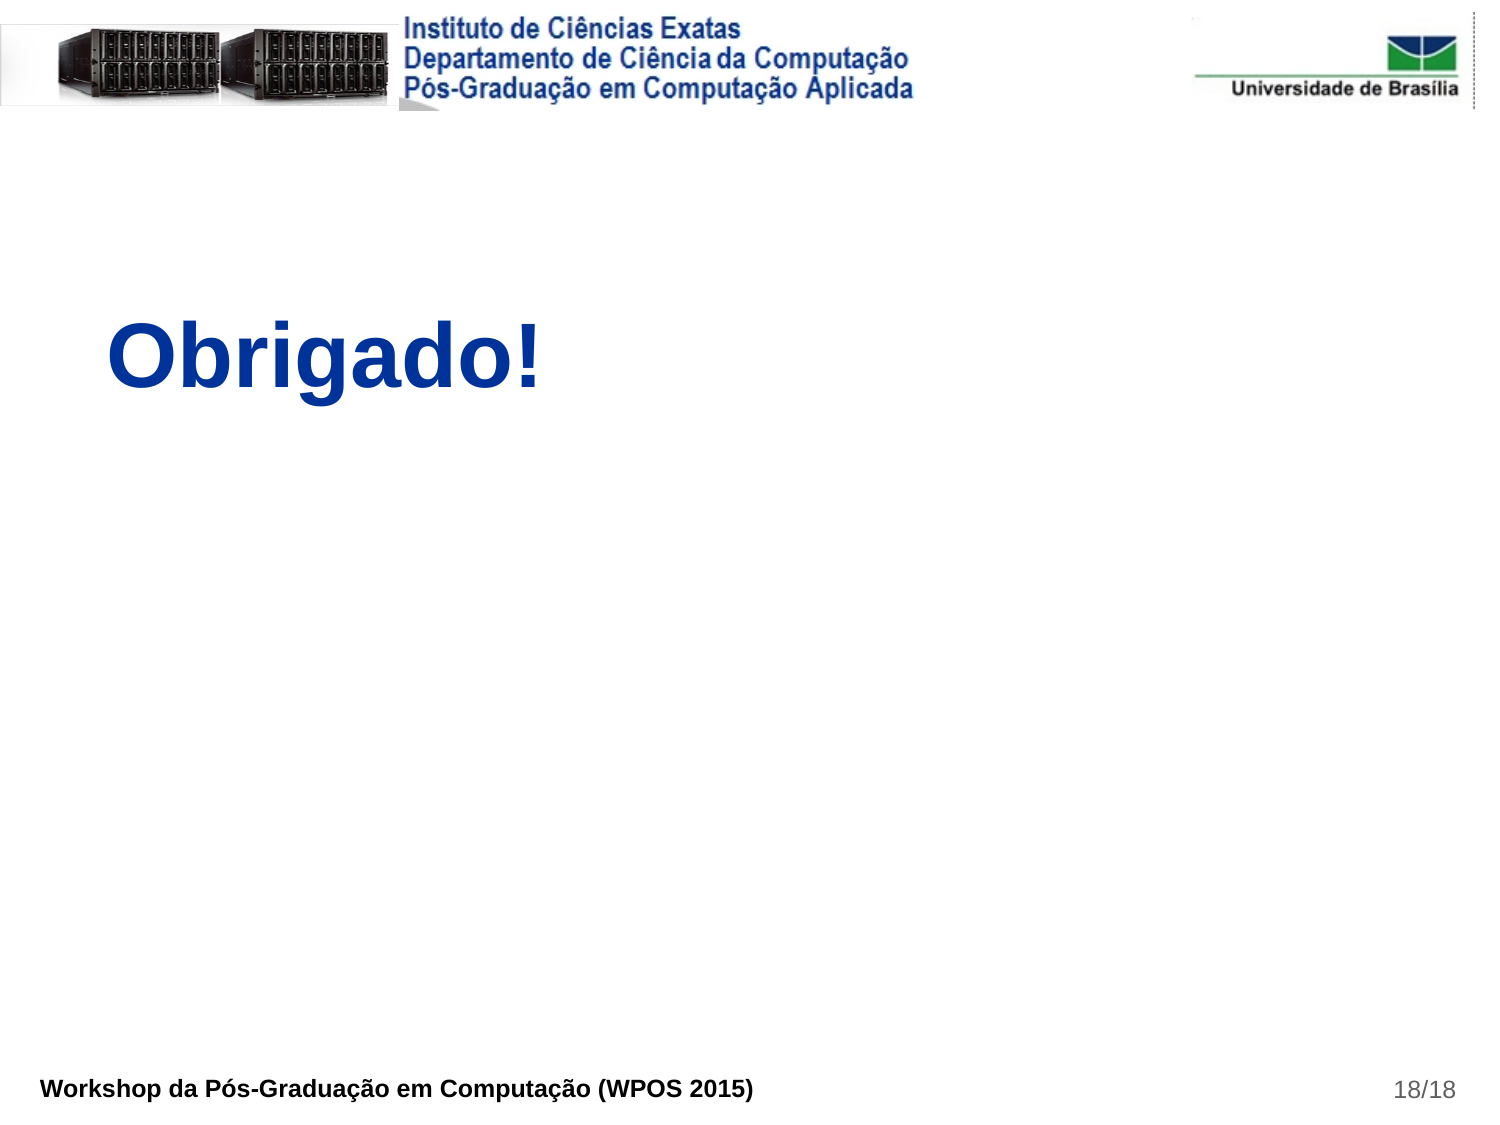

# Obrigado!
Workshop da Pós-Graduação em Computação (WPOS 2015)